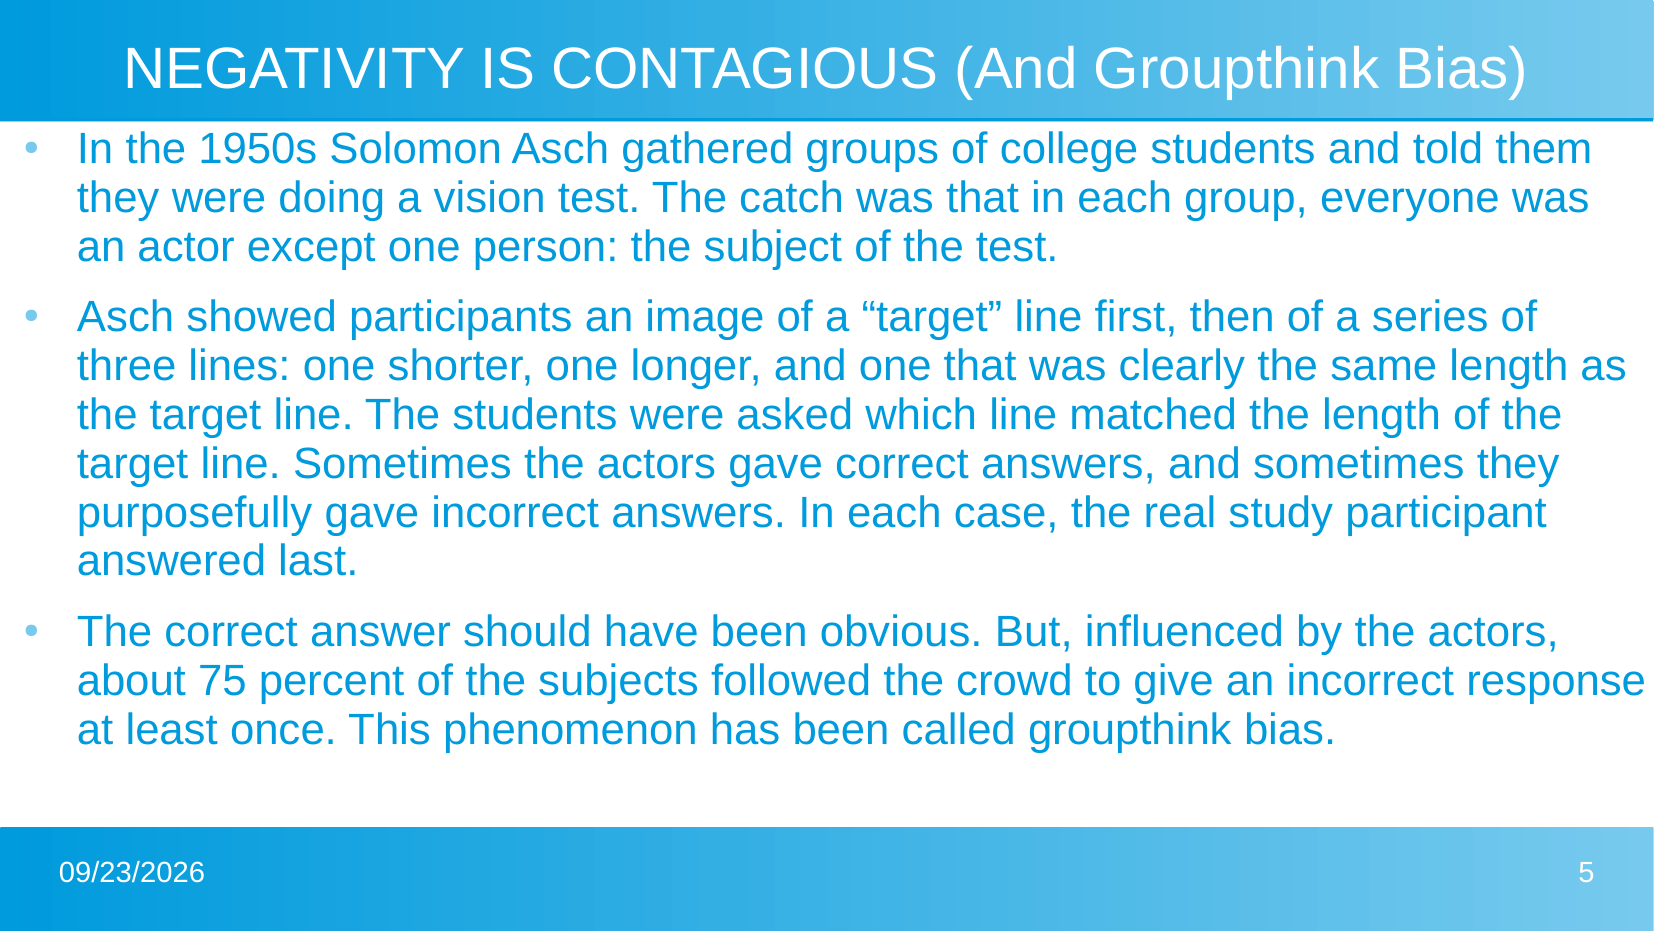

# NEGATIVITY IS CONTAGIOUS (And Groupthink Bias)
In the 1950s Solomon Asch gathered groups of college students and told them they were doing a vision test. The catch was that in each group, everyone was an actor except one person: the subject of the test.
Asch showed participants an image of a “target” line first, then of a series of three lines: one shorter, one longer, and one that was clearly the same length as the target line. The students were asked which line matched the length of the target line. Sometimes the actors gave correct answers, and sometimes they purposefully gave incorrect answers. In each case, the real study participant answered last.
The correct answer should have been obvious. But, influenced by the actors, about 75 percent of the subjects followed the crowd to give an incorrect response at least once. This phenomenon has been called groupthink bias.
5